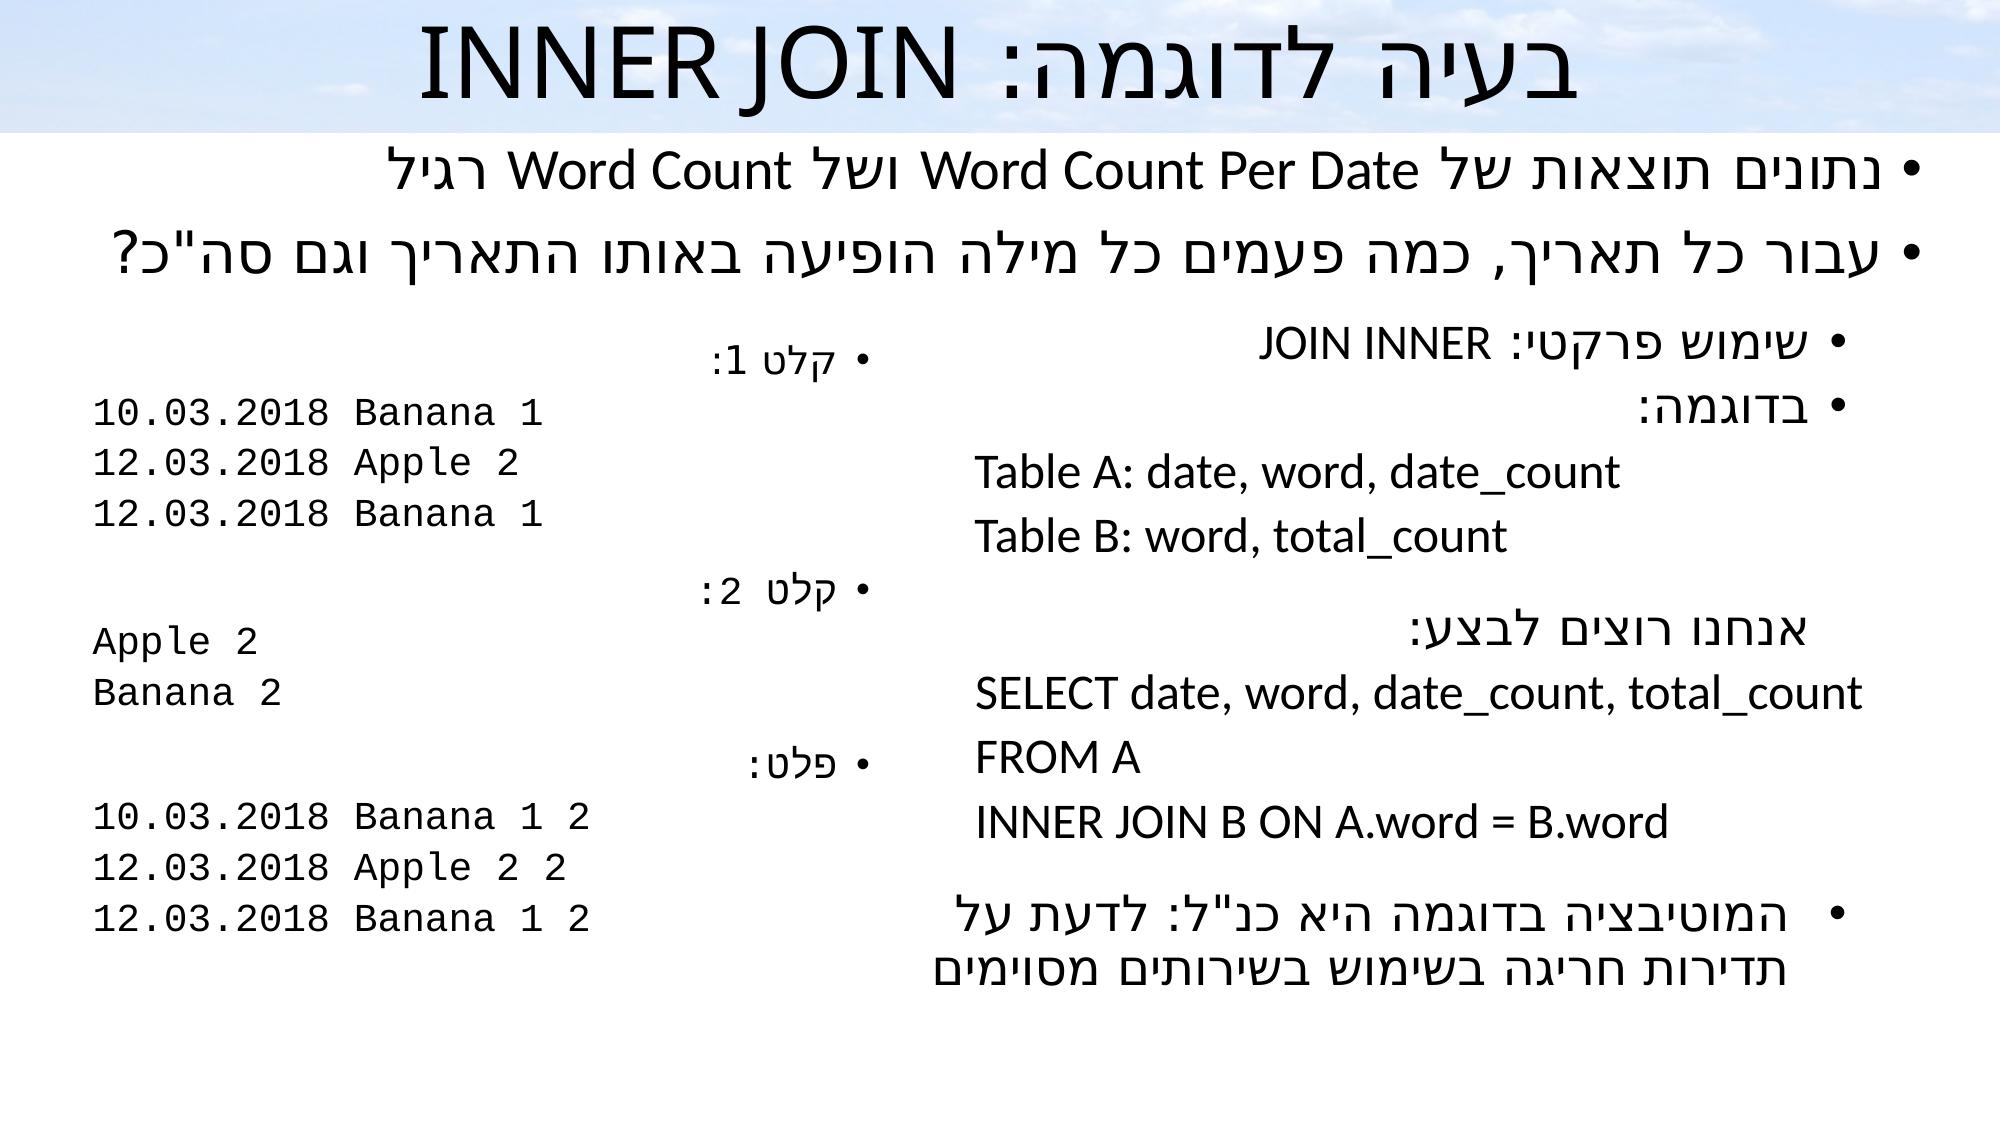

# בעיה לדוגמה: INNER JOIN
נתונים תוצאות של Word Count Per Date ושל Word Count רגיל
עבור כל תאריך, כמה פעמים כל מילה הופיעה באותו התאריך וגם סה"כ?
שימוש פרקטי: JOIN INNER
בדוגמה:
Table A: date, word, date_count
Table B: word, total_count
אנחנו רוצים לבצע:
SELECT date, word, date_count, total_count
FROM A
INNER JOIN B ON A.word = B.word
המוטיבציה בדוגמה היא כנ"ל: לדעת על תדירות חריגה בשימוש בשירותים מסוימים
קלט 1:
10.03.2018 Banana 1
12.03.2018 Apple 2
12.03.2018 Banana 1
קלט 2:
Apple 2
Banana 2
פלט:
10.03.2018 Banana 1 2
12.03.2018 Apple 2 2
12.03.2018 Banana 1 2